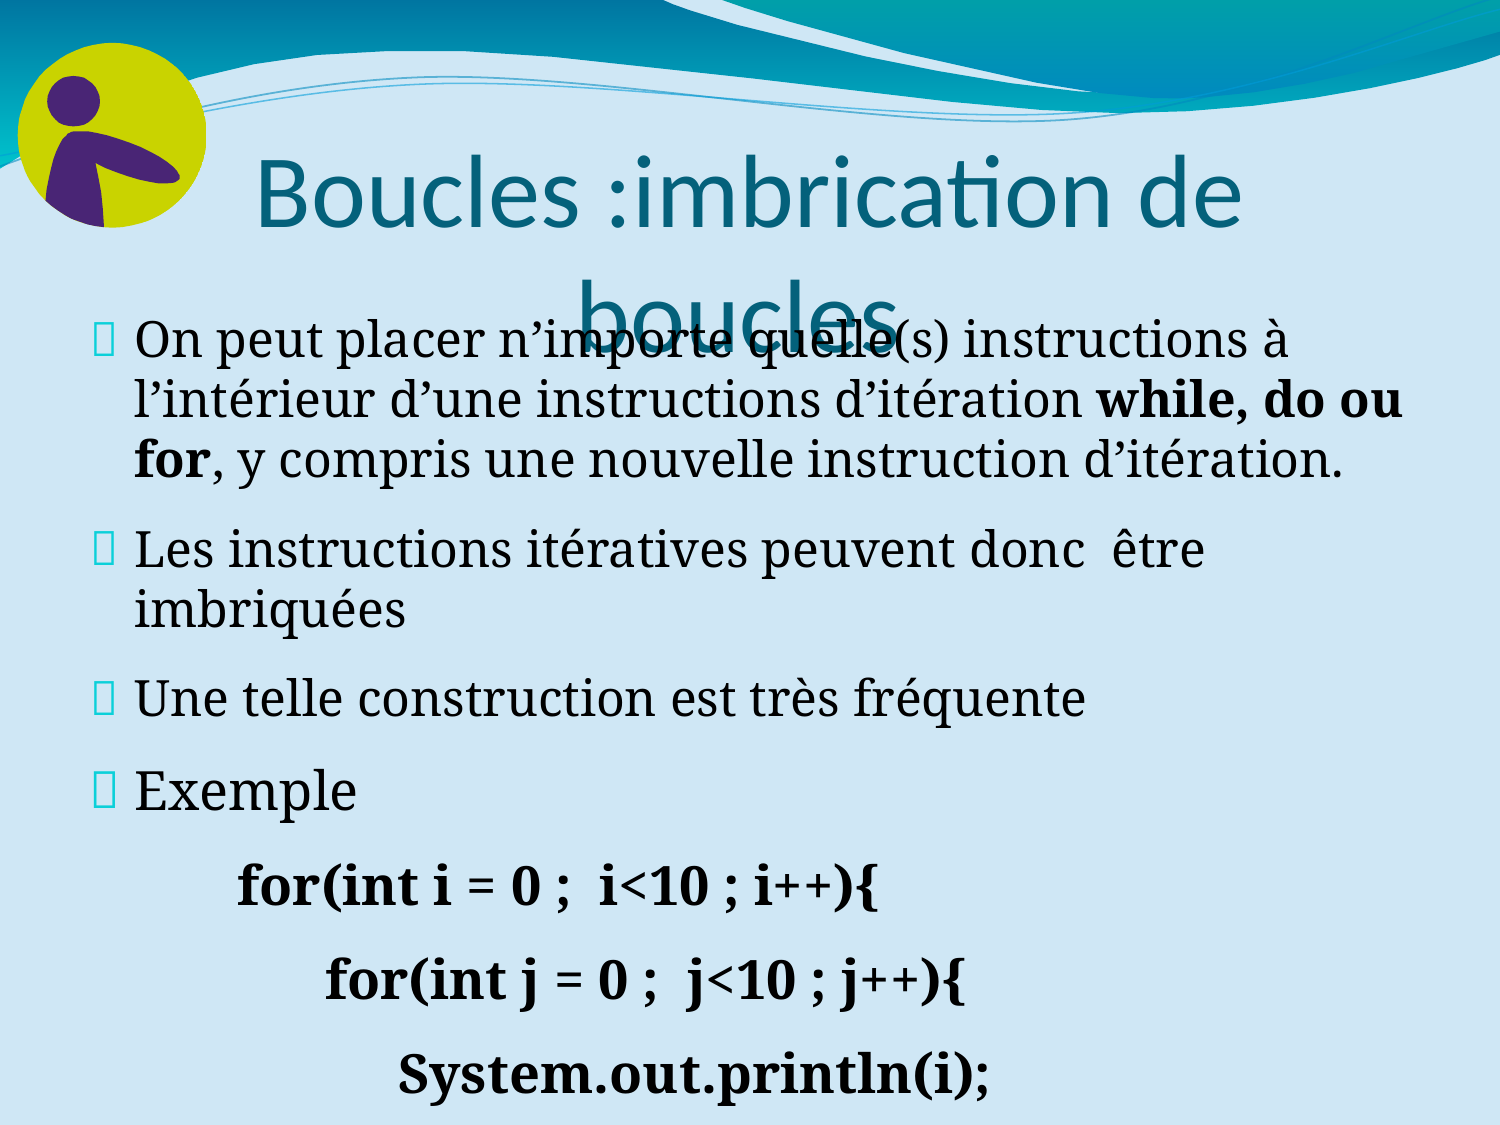

# Boucles :imbrication de boucles
On peut placer n’importe quelle(s) instructions à l’intérieur d’une instructions d’itération while, do ou for, y compris une nouvelle instruction d’itération.
Les instructions itératives peuvent donc être imbriquées
Une telle construction est très fréquente
Exemple
		for(int i = 0 ; i<10 ; i++){
			 for(int j = 0 ; j<10 ; j++){
		 		 System.out.println(i);
			}
		}